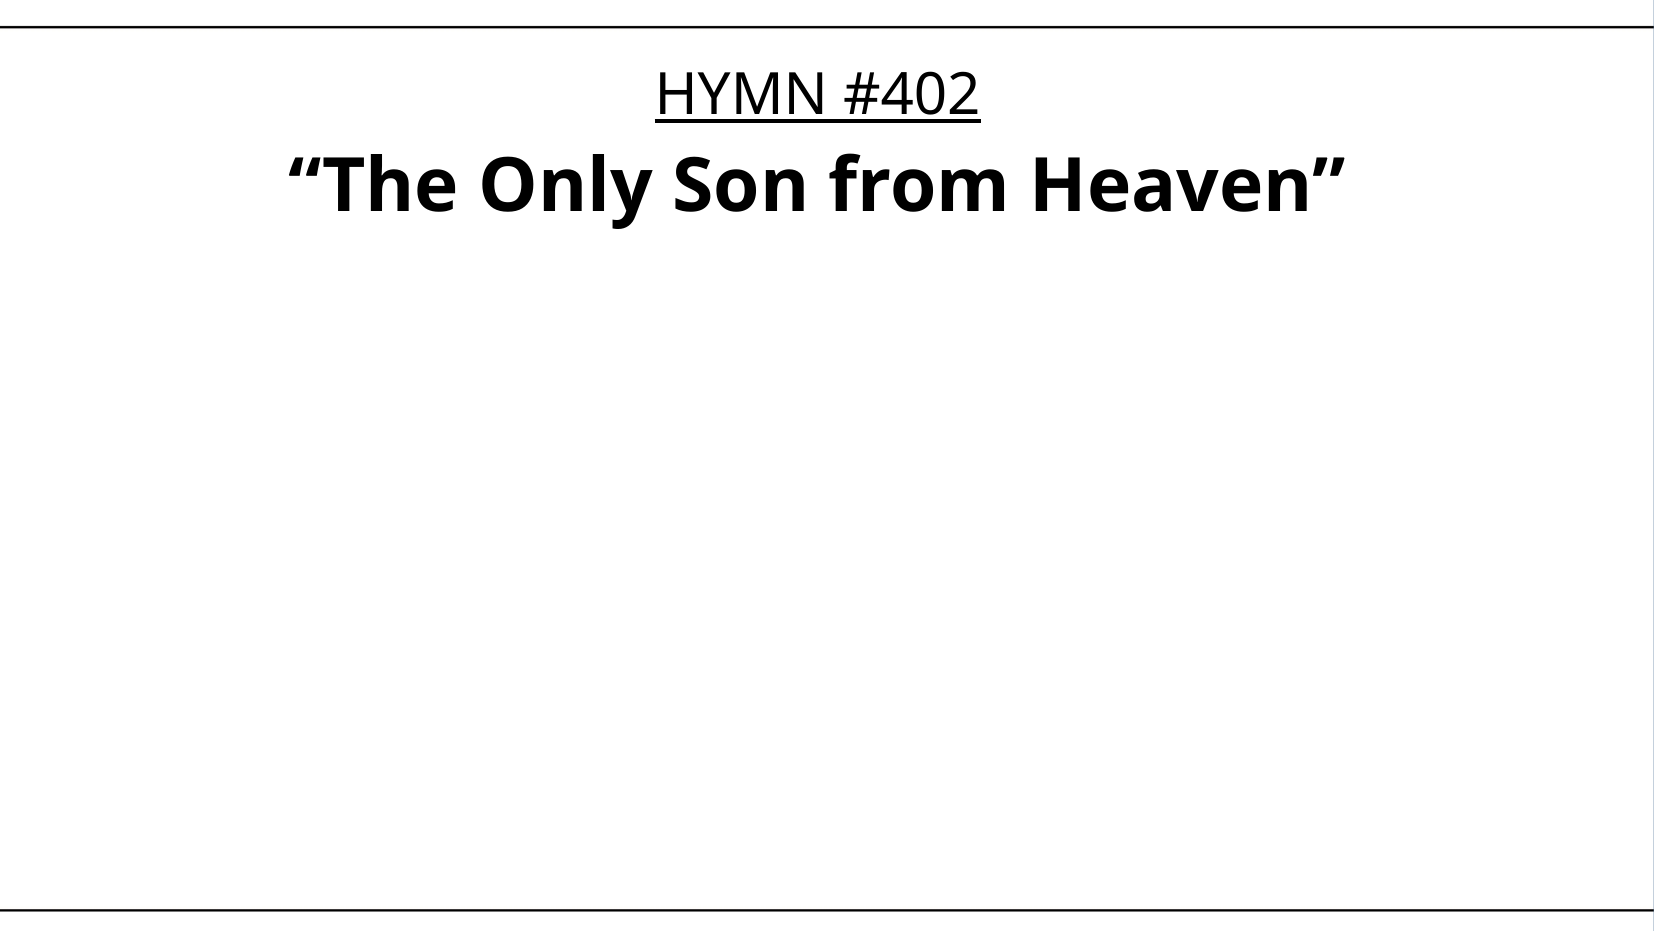

HYMN #402
“The Only Son from Heaven”